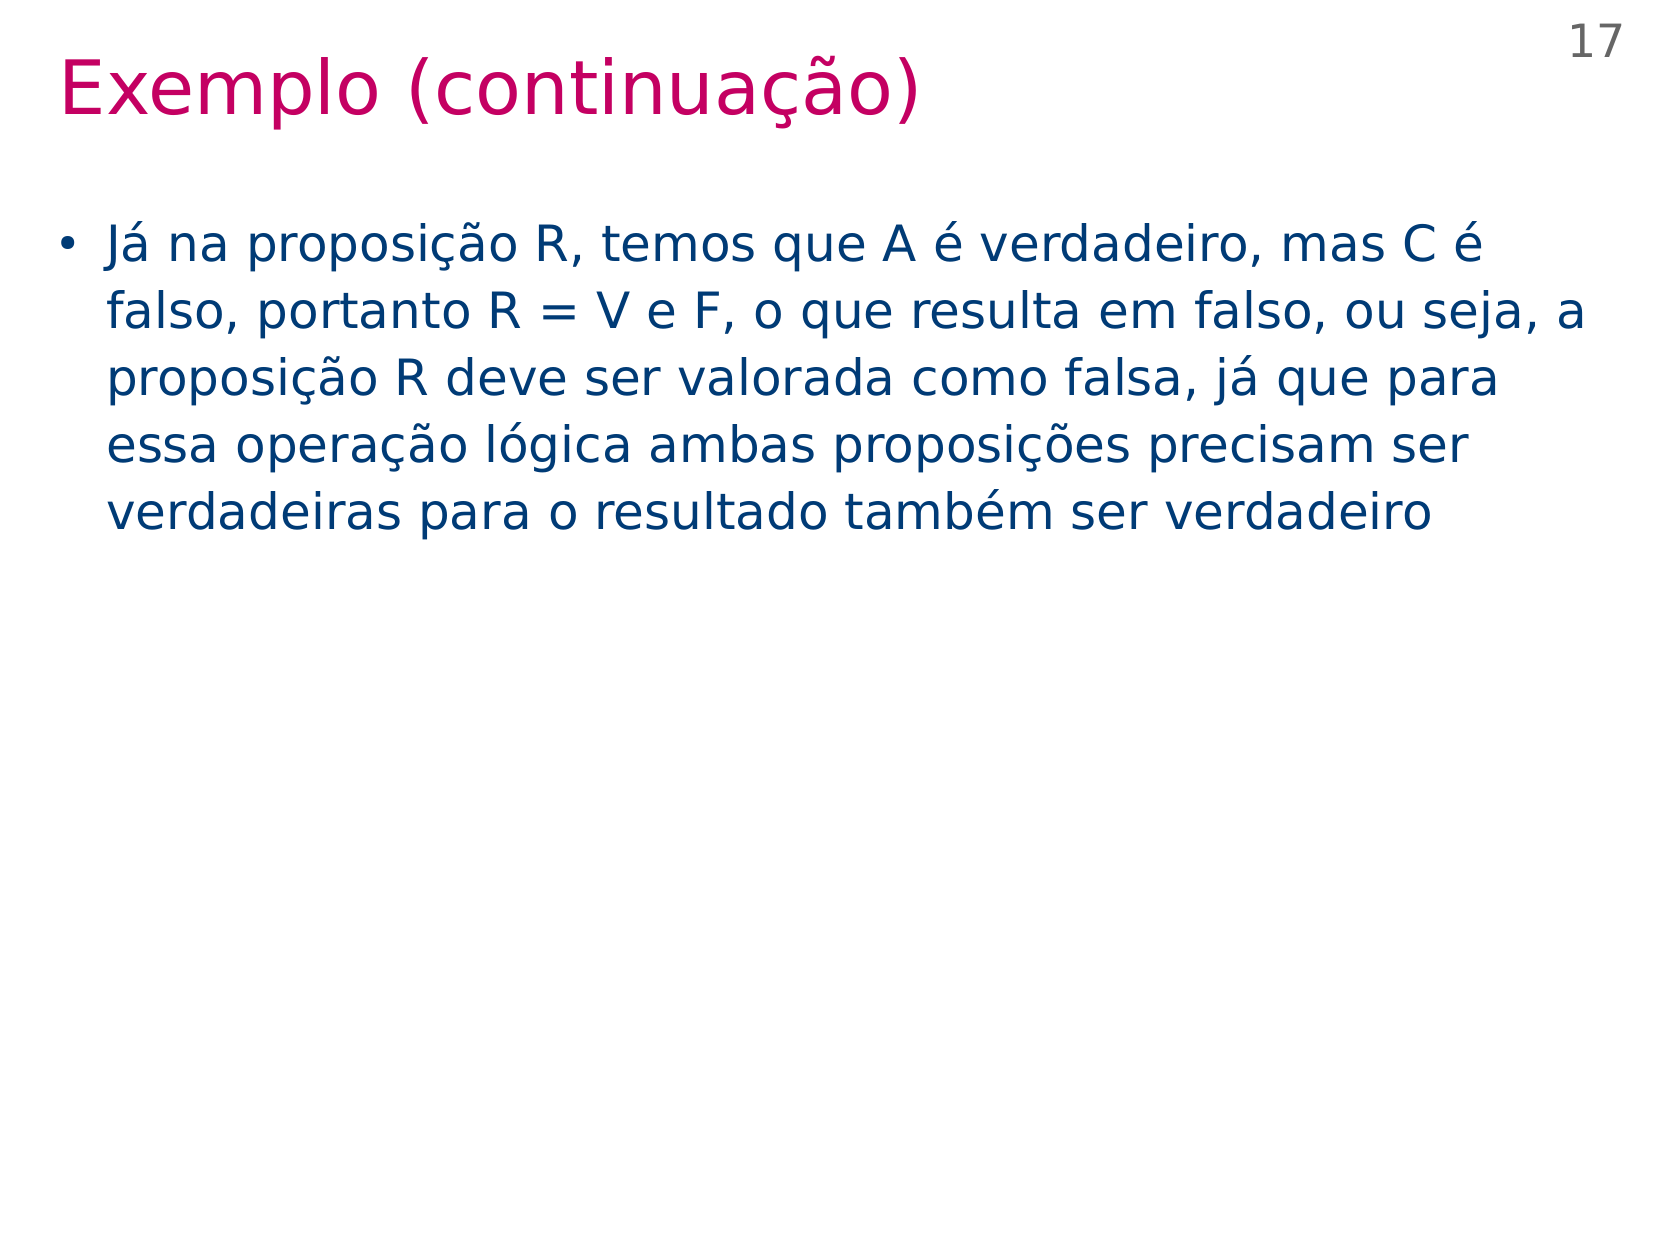

17
# Exemplo (continuação)
Já na proposição R, temos que A é verdadeiro, mas C é falso, portanto R = V e F, o que resulta em falso, ou seja, a proposição R deve ser valorada como falsa, já que para essa operação lógica ambas proposições precisam ser verdadeiras para o resultado também ser verdadeiro